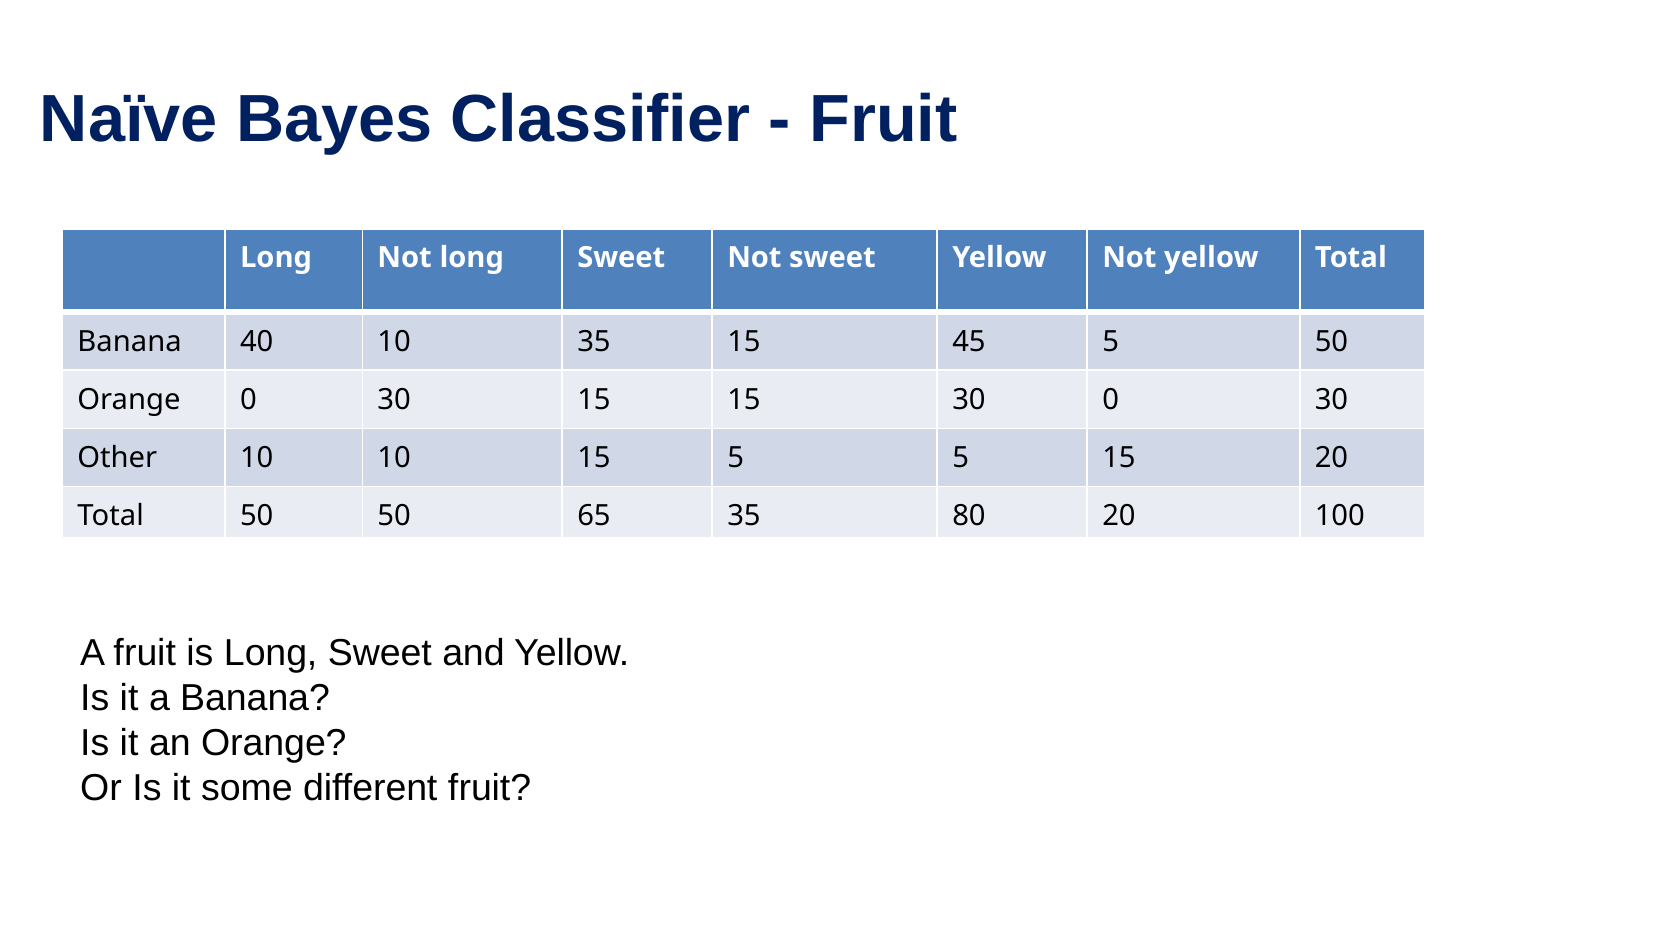

# Naïve Bayes Classifier - Fruit
| | Long | Not long | Sweet | Not sweet | Yellow | Not yellow | Total |
| --- | --- | --- | --- | --- | --- | --- | --- |
| Banana | 40 | 10 | 35 | 15 | 45 | 5 | 50 |
| Orange | 0 | 30 | 15 | 15 | 30 | 0 | 30 |
| Other | 10 | 10 | 15 | 5 | 5 | 15 | 20 |
| Total | 50 | 50 | 65 | 35 | 80 | 20 | 100 |
A fruit is Long, Sweet and Yellow.
Is it a Banana?
Is it an Orange?
Or Is it some different fruit?